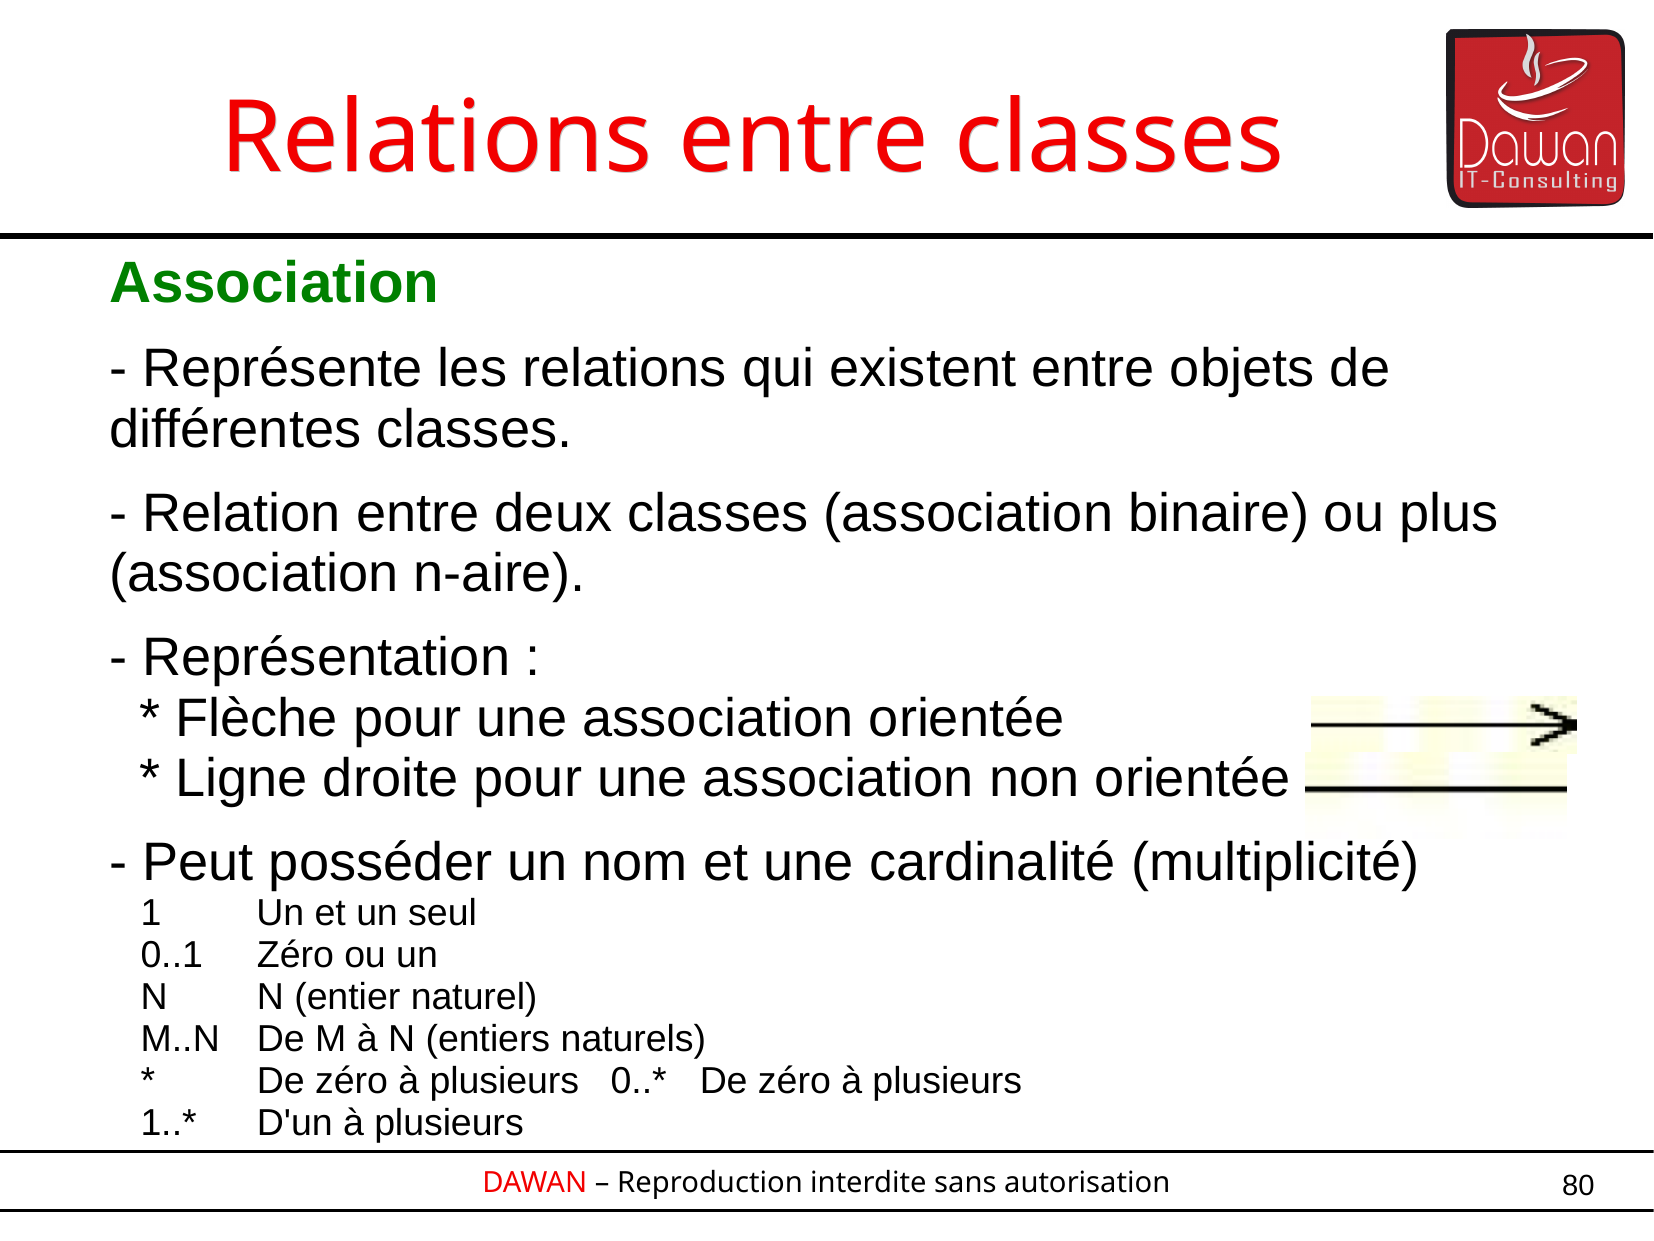

# Relations entre classes
Association
- Représente les relations qui existent entre objets de différentes classes.
- Relation entre deux classes (association binaire) ou plus (association n-aire).
- Représentation :
 * Flèche pour une association orientée
 * Ligne droite pour une association non orientée
- Peut posséder un nom et une cardinalité (multiplicité)
 1 	 Un et un seul
 0..1 	Zéro ou un
 N 	N (entier naturel)
 M..N 	De M à N (entiers naturels)
 * 	De zéro à plusieurs 0..* 	De zéro à plusieurs
 1..* 	D'un à plusieurs
80